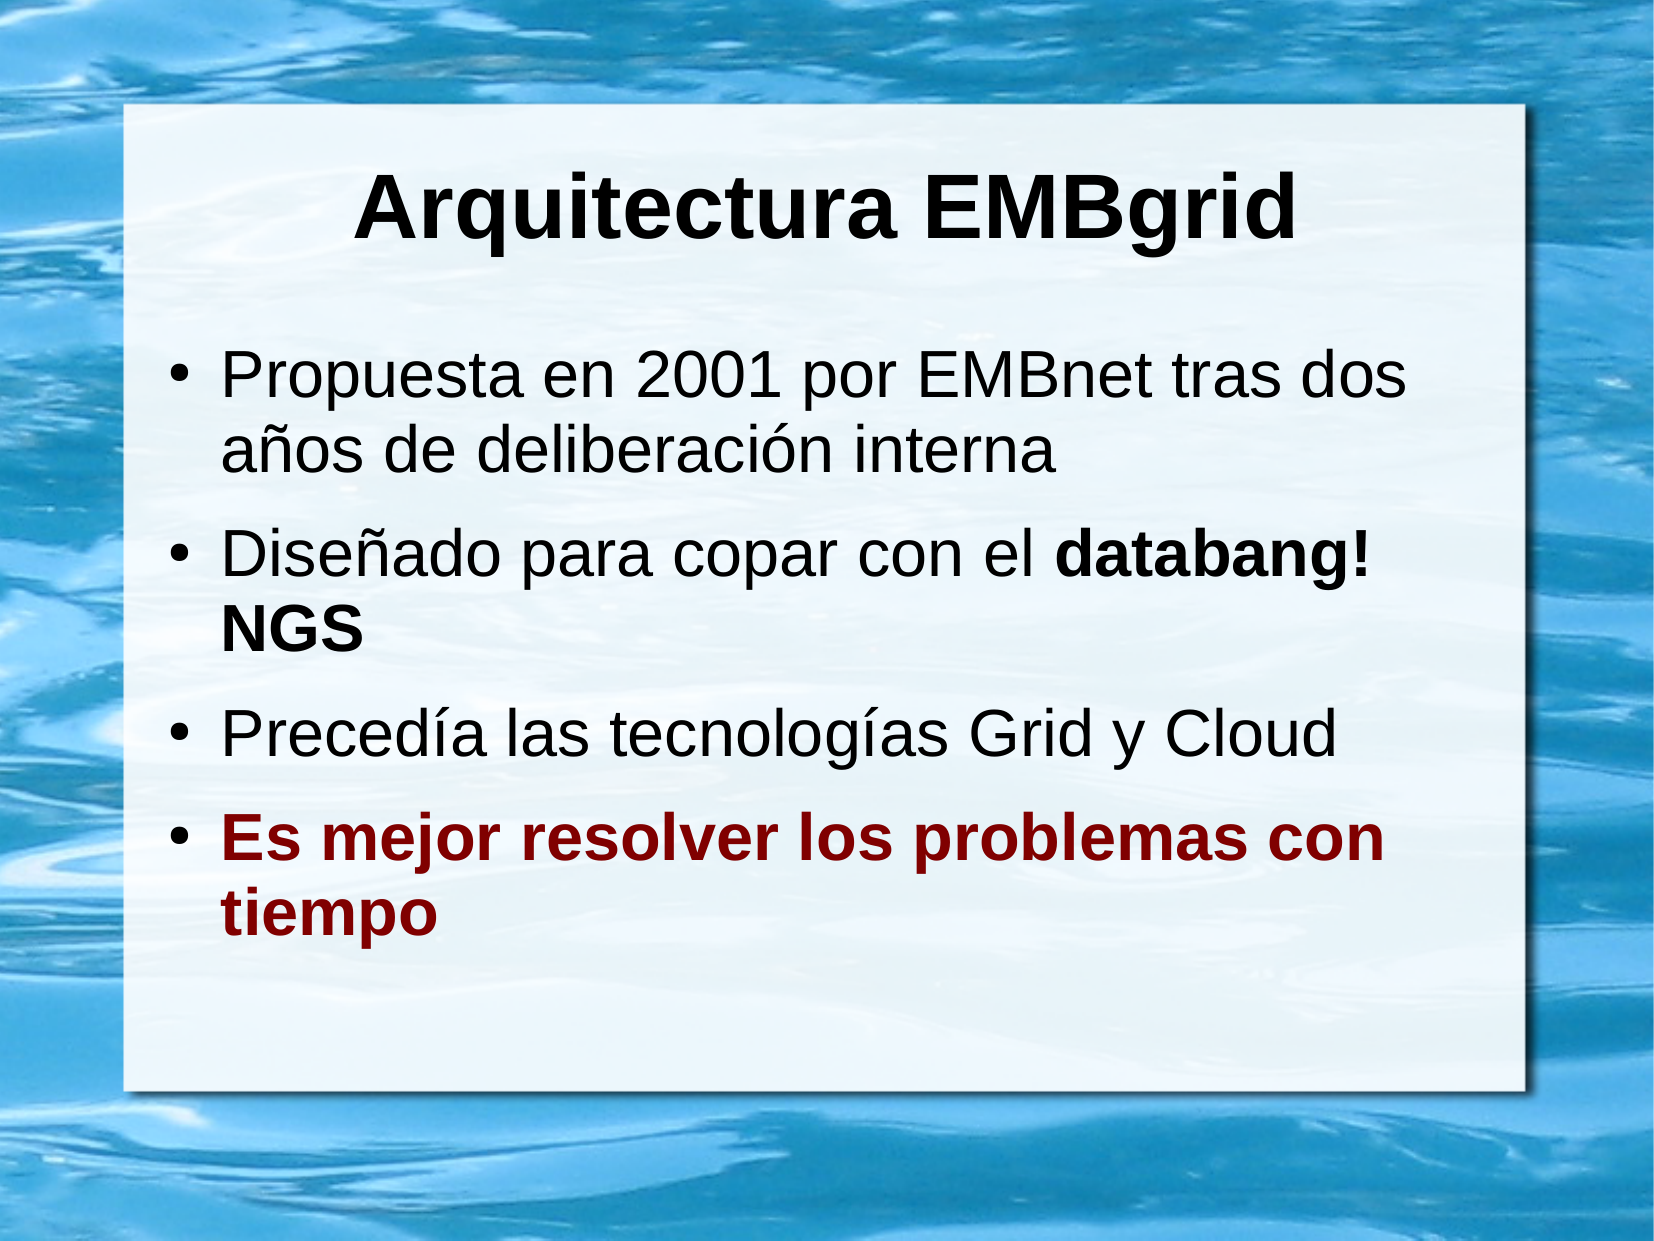

# Arquitectura EMBgrid
Propuesta en 2001 por EMBnet tras dos años de deliberación interna
Diseñado para copar con el databang! NGS
Precedía las tecnologías Grid y Cloud
Es mejor resolver los problemas con tiempo